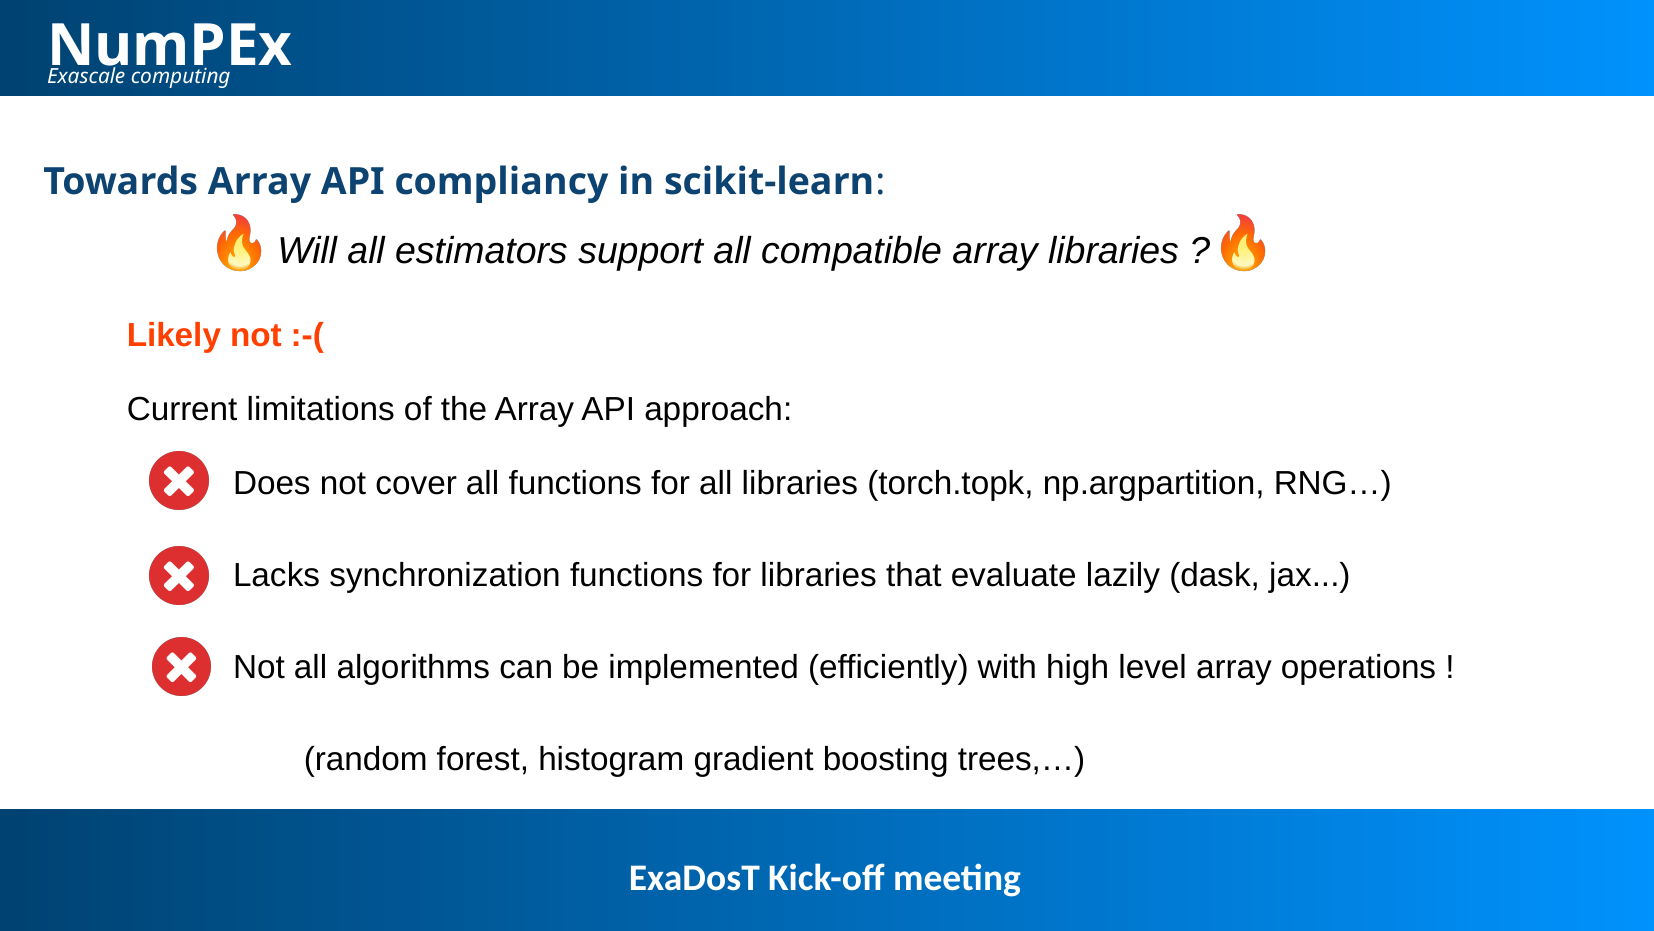

NumPExx
Exascale computing
Towards Array API compliancy in scikit-learn:
Will all estimators support all compatible array libraries ?
Likely not :-(
Current limitations of the Array API approach:
Does not cover all functions for all libraries (torch.topk, np.argpartition, RNG…)
Lacks synchronization functions for libraries that evaluate lazily (dask, jax...)
Not all algorithms can be implemented (efficiently) with high level array operations !
(random forest, histogram gradient boosting trees,…)
ExaDosT Kick-off meeting